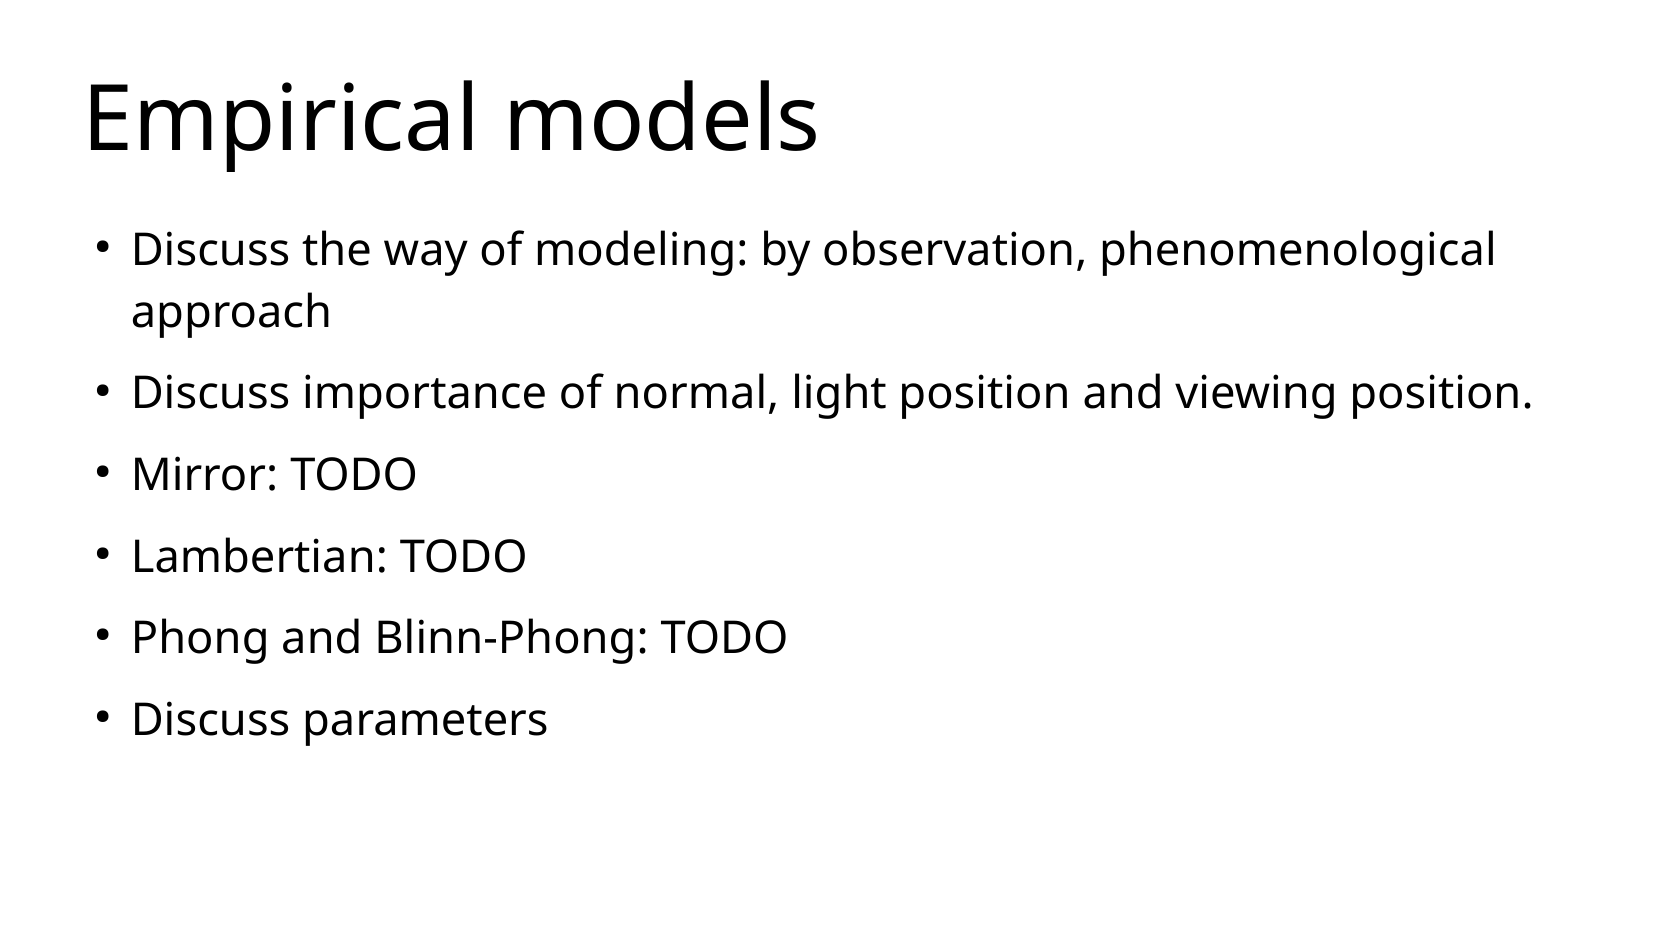

# Empirical models
Discuss the way of modeling: by observation, phenomenological approach
Discuss importance of normal, light position and viewing position.
Mirror: TODO
Lambertian: TODO
Phong and Blinn-Phong: TODO
Discuss parameters